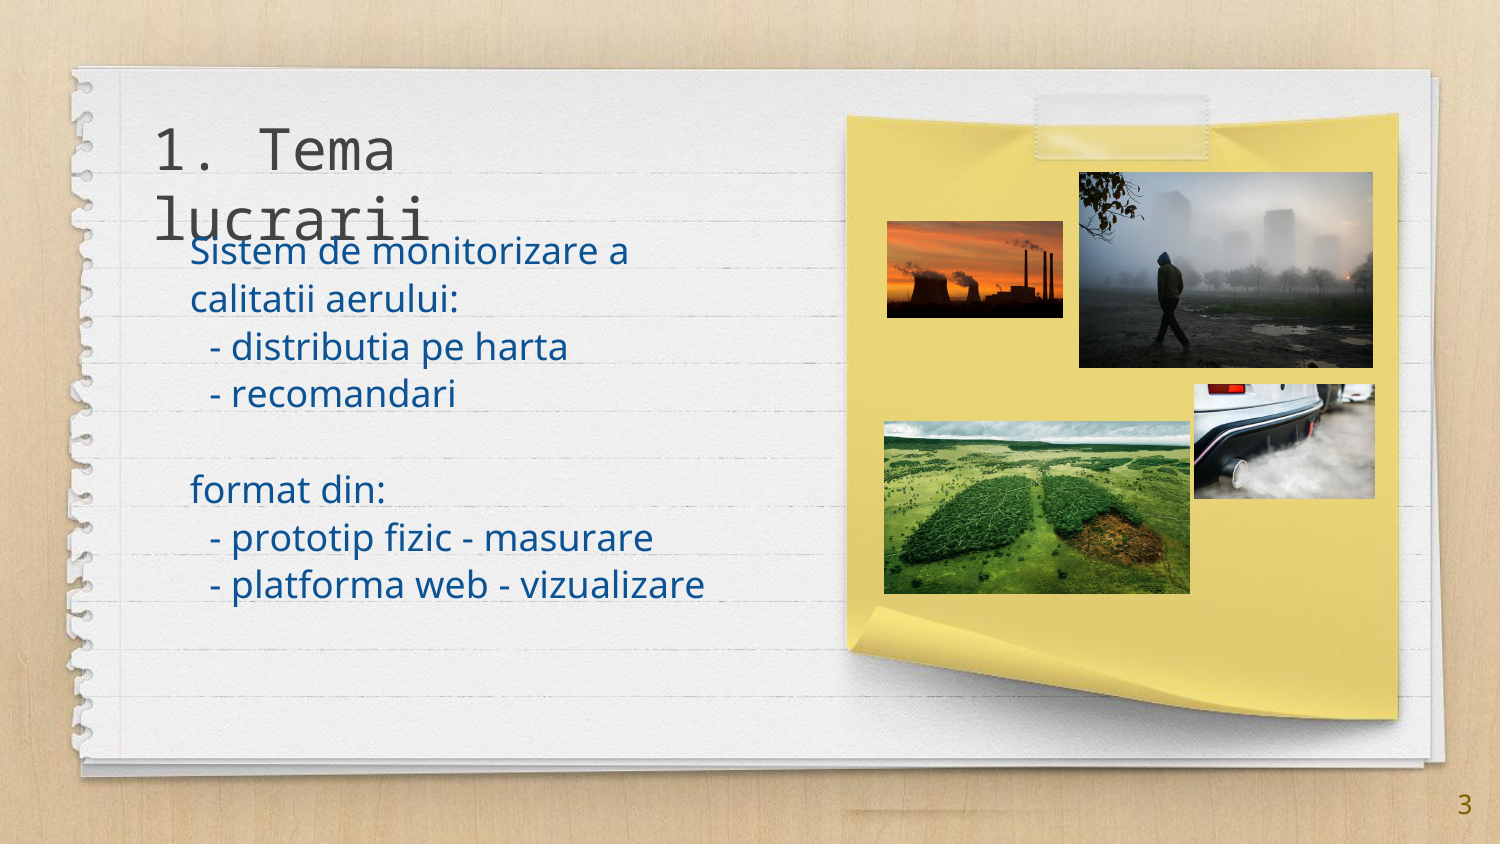

# 1. Tema lucrarii
Sistem de monitorizare a calitatii aerului:
 - distributia pe harta
 - recomandari
format din:
 - prototip fizic - masurare
 - platforma web - vizualizare
2